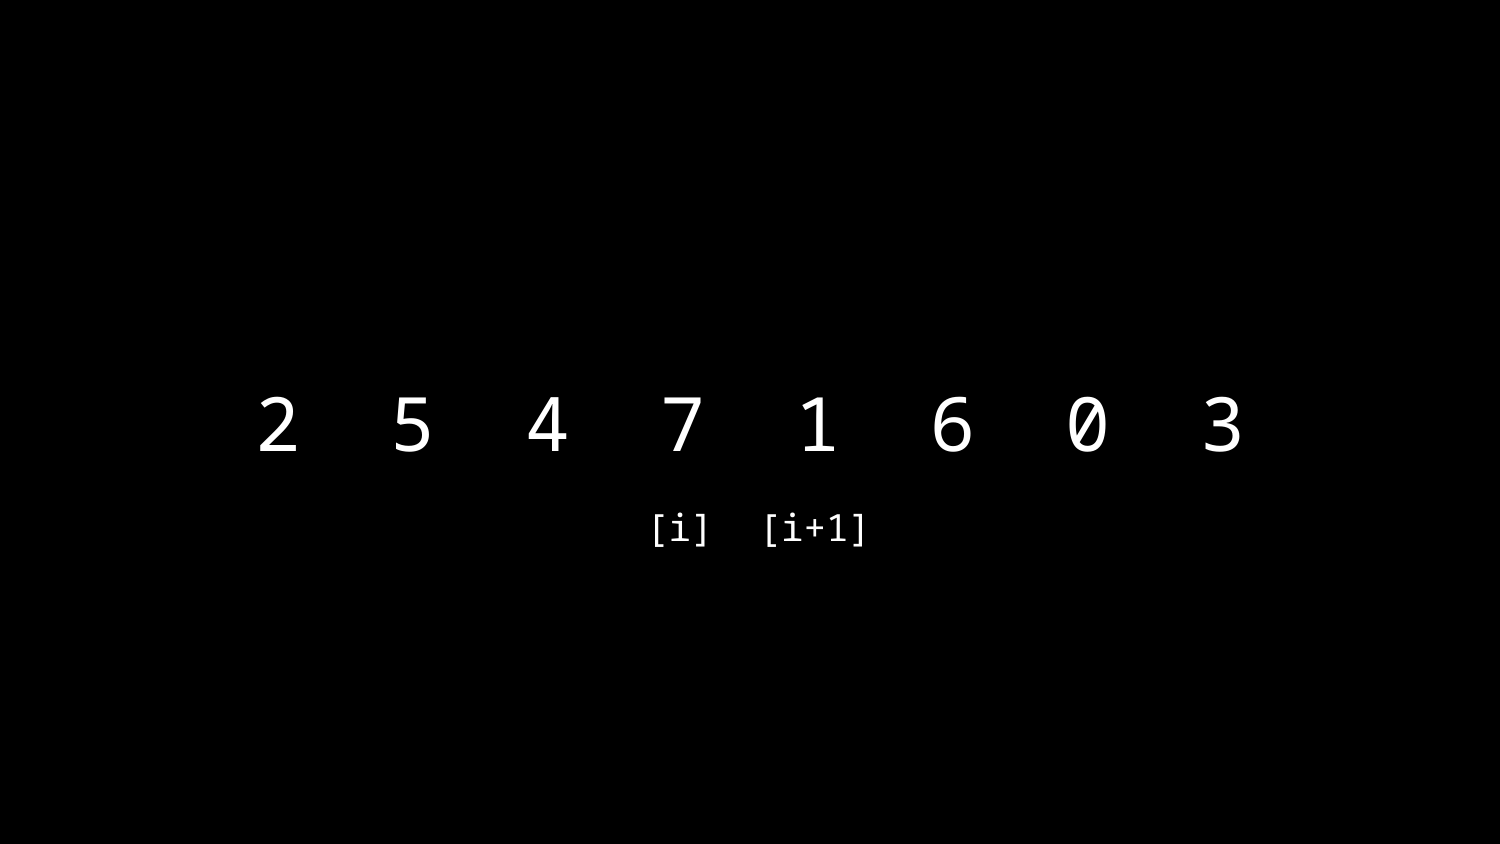

# 2 5 4 7 1 6 0 3
[i] [i+1]